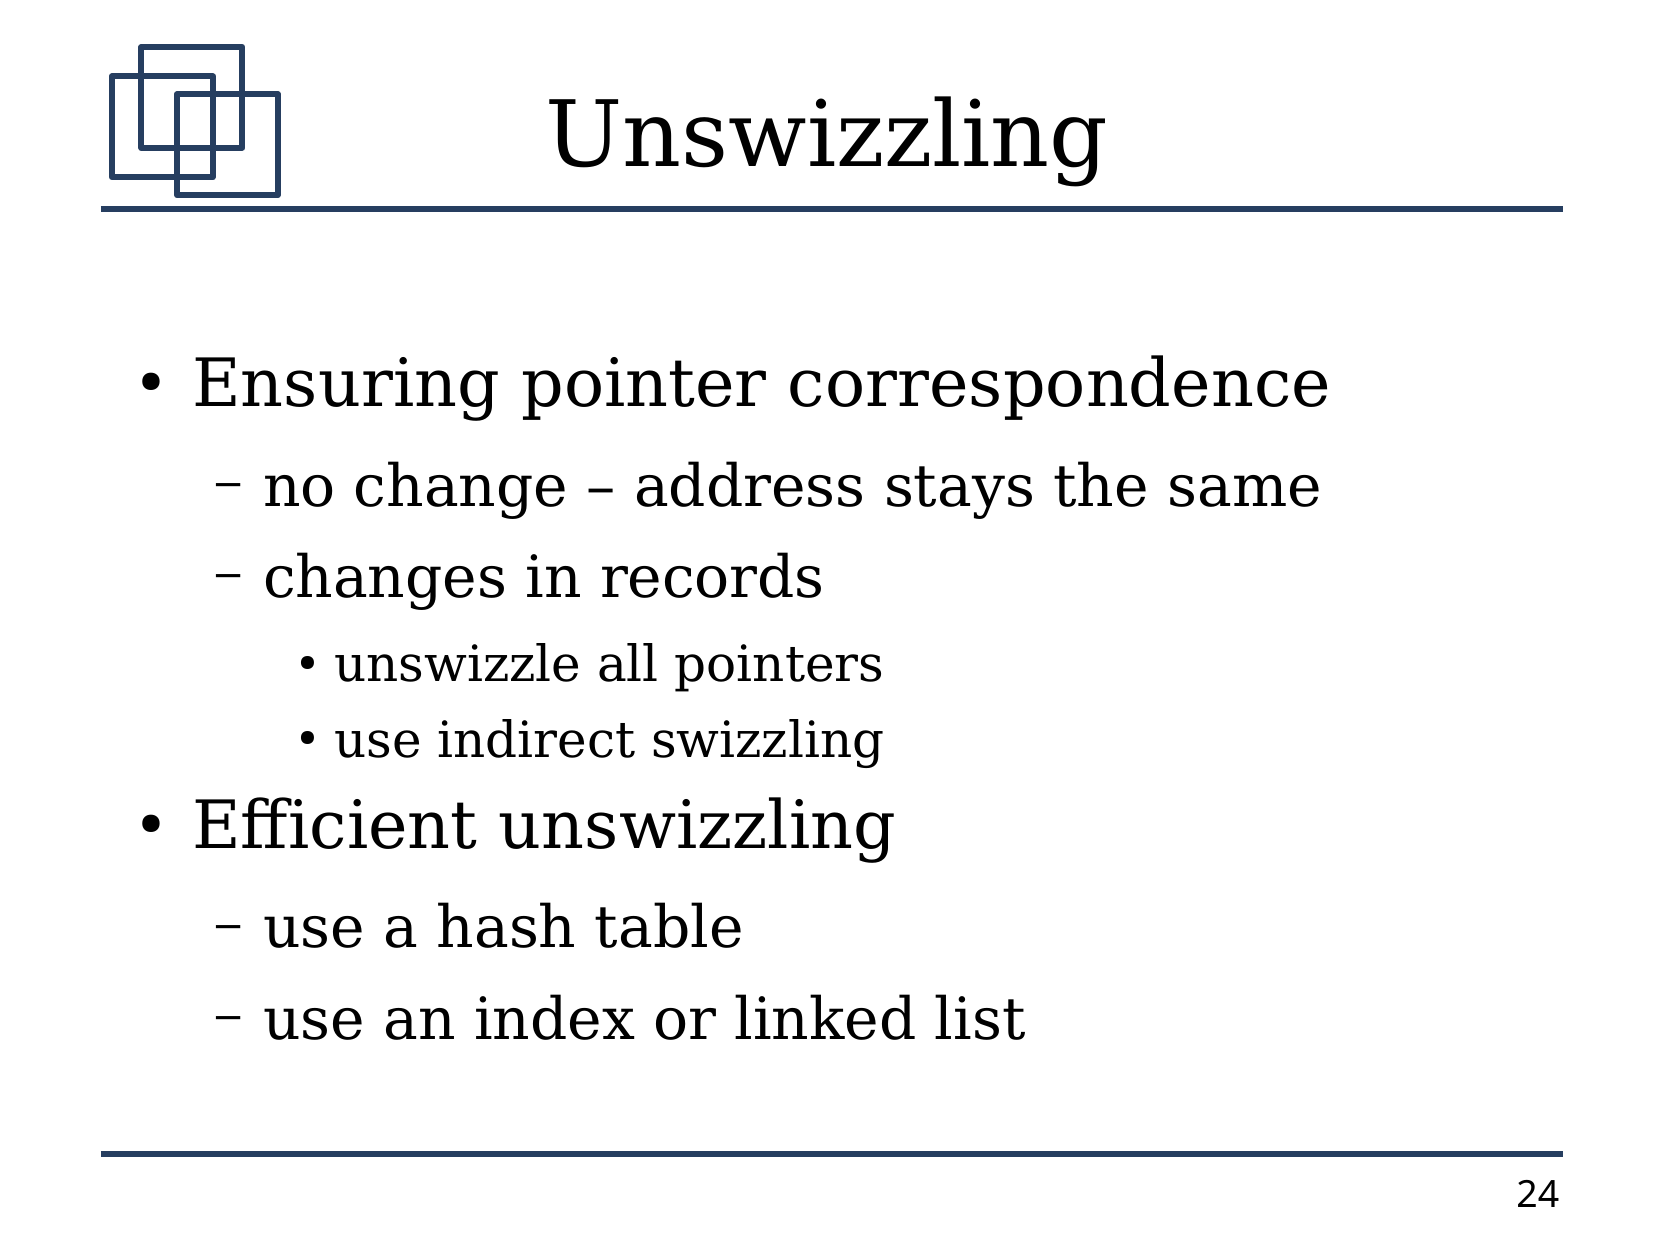

# Unswizzling
Ensuring pointer correspondence
no change – address stays the same
changes in records
unswizzle all pointers
use indirect swizzling
Efficient unswizzling
use a hash table
use an index or linked list